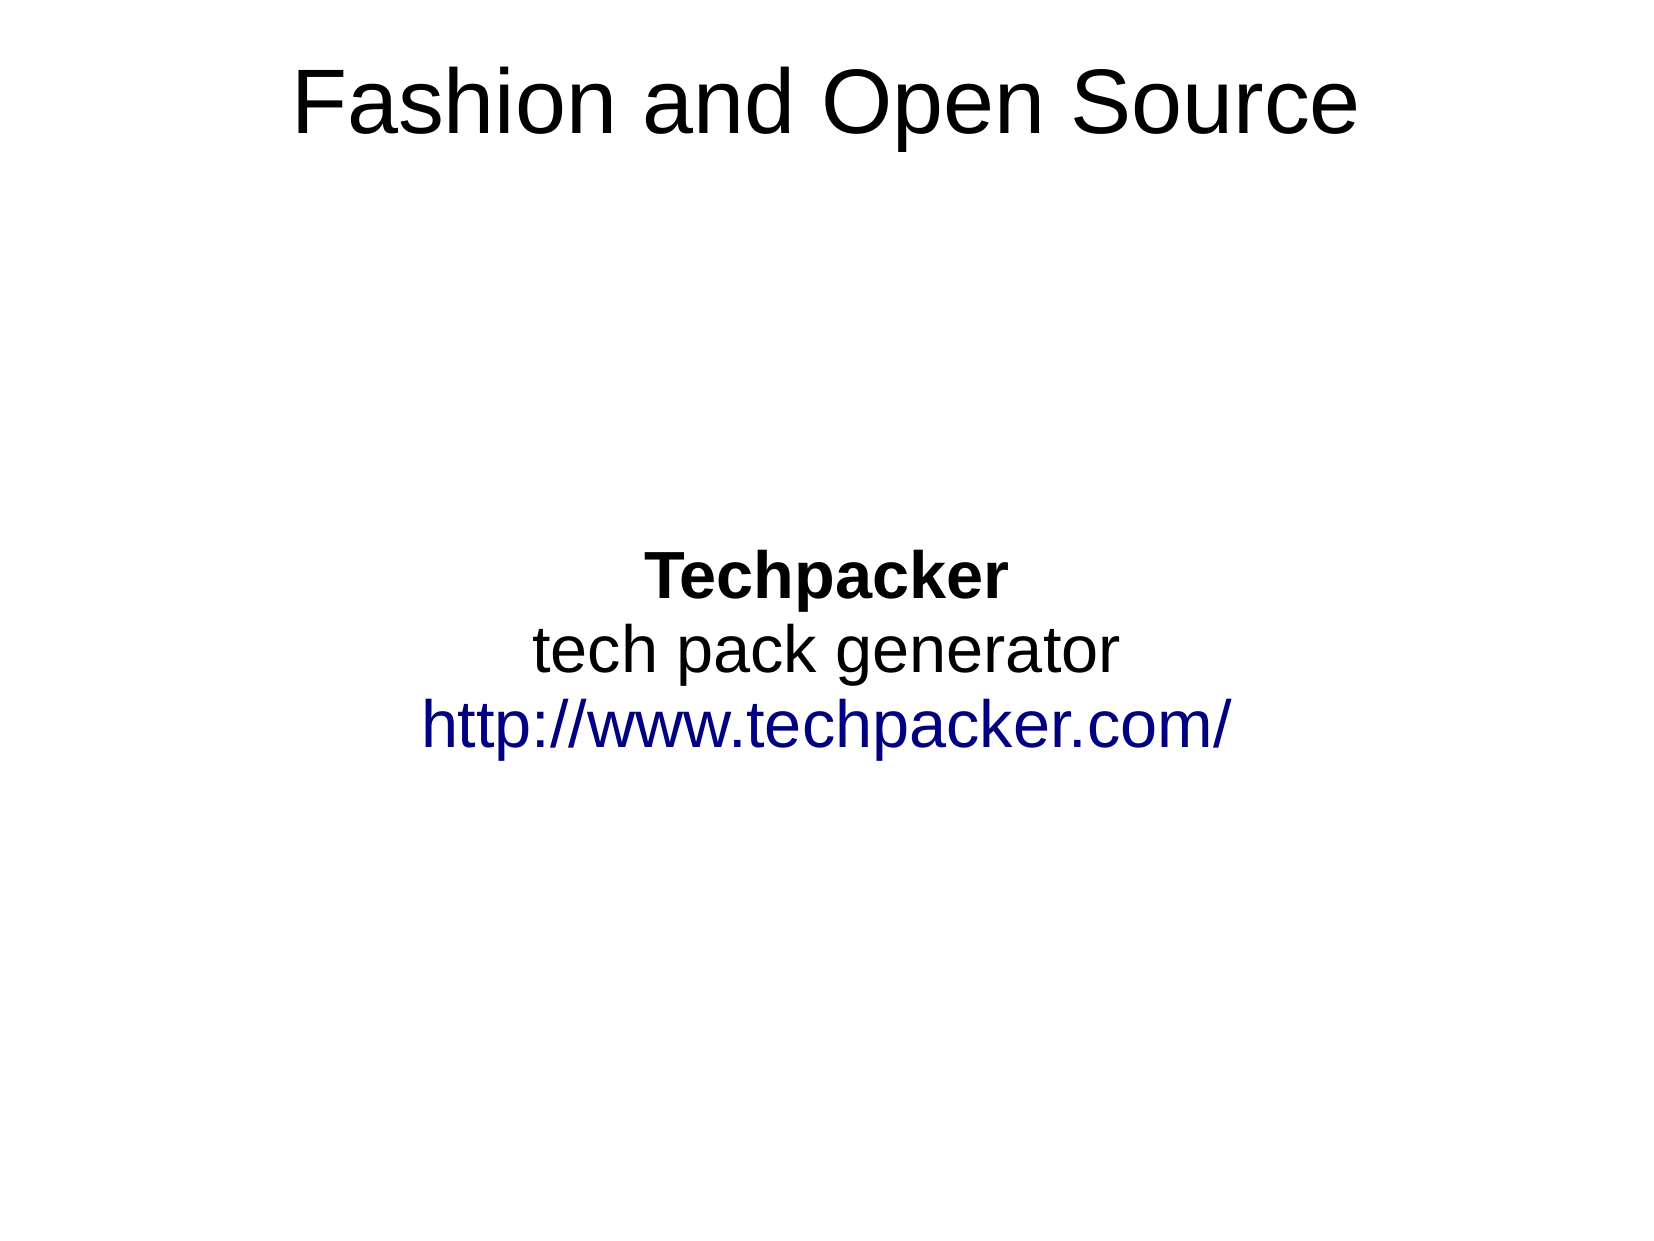

# Fashion and Open Source
Techpacker
tech pack generator
http://www.techpacker.com/